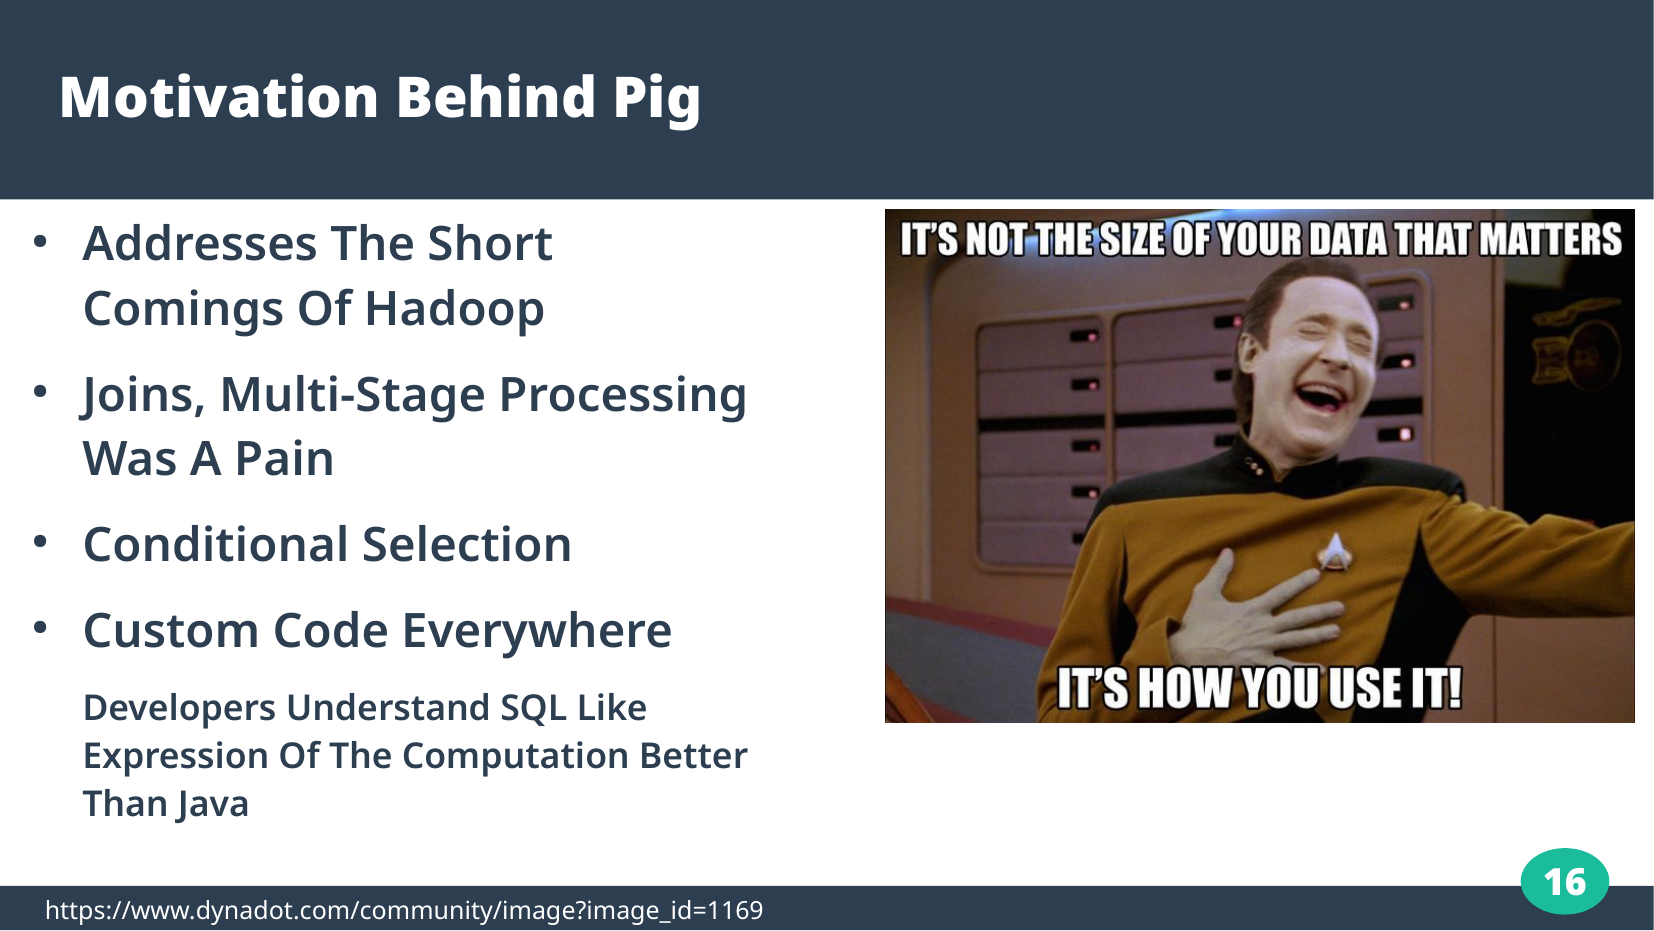

# Motivation Behind Pig
Addresses The Short Comings Of Hadoop
Joins, Multi-Stage Processing Was A Pain
Conditional Selection
Custom Code Everywhere
Developers Understand SQL Like Expression Of The Computation Better Than Java
16
https://www.dynadot.com/community/image?image_id=1169